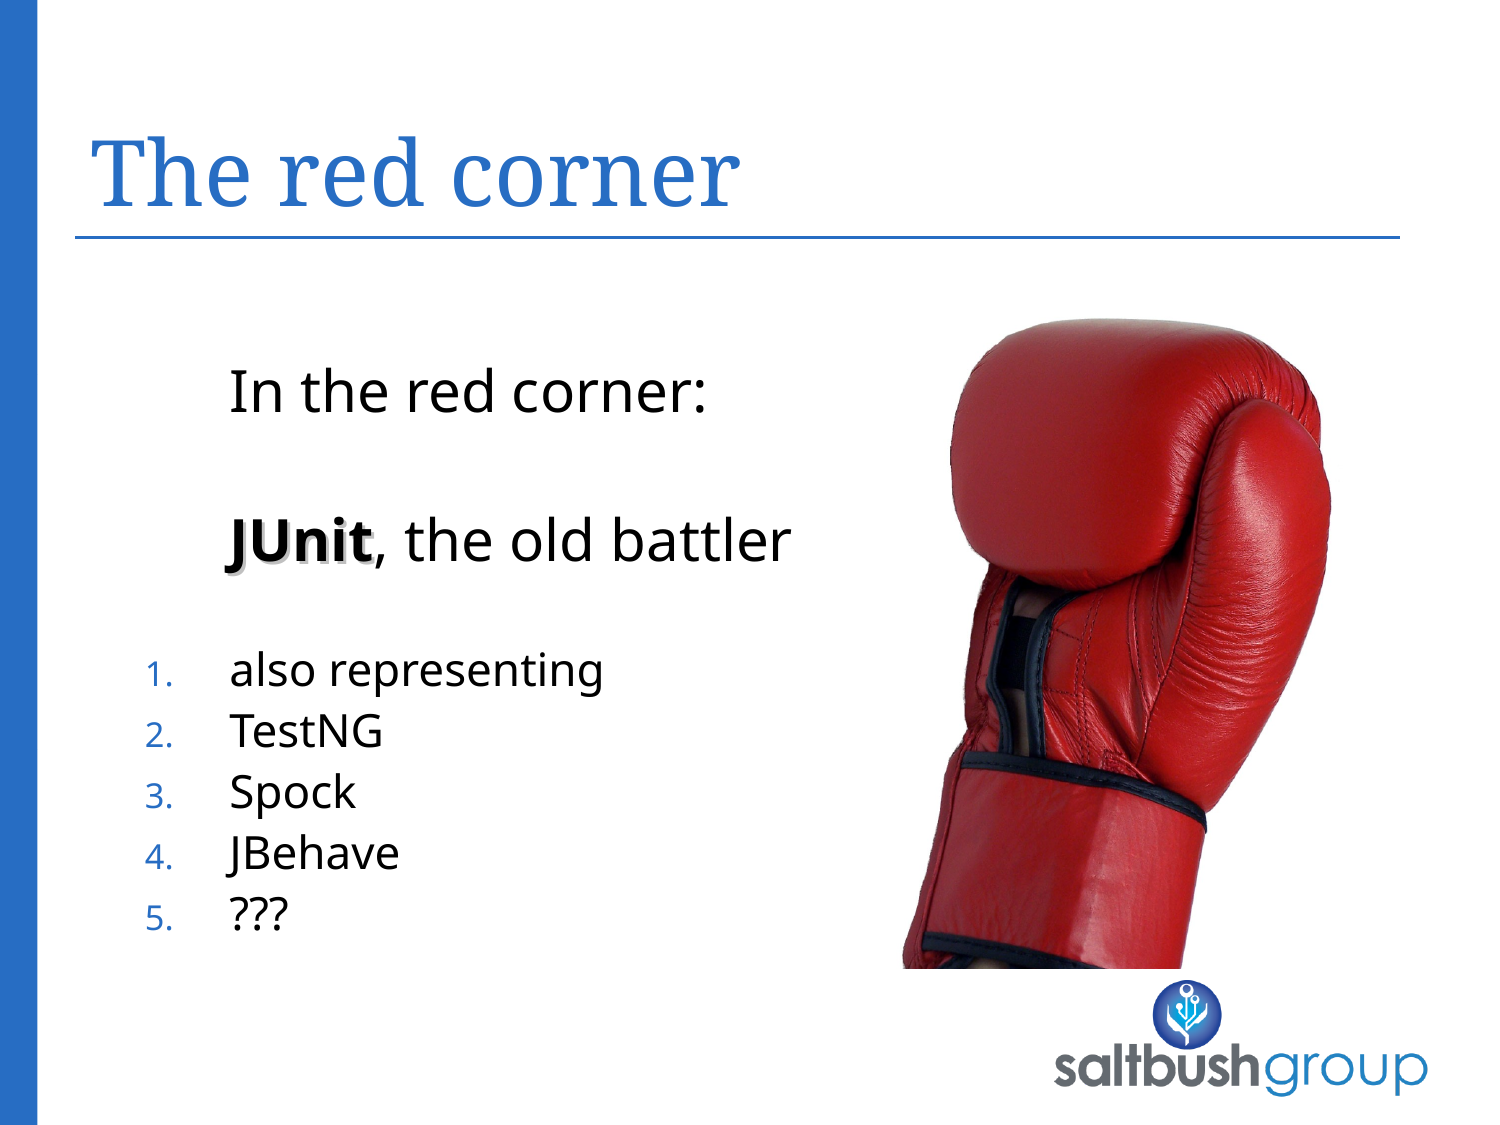

# The red corner
In the red corner:
JUnit, the old battler
also representing
TestNG
Spock
JBehave
???